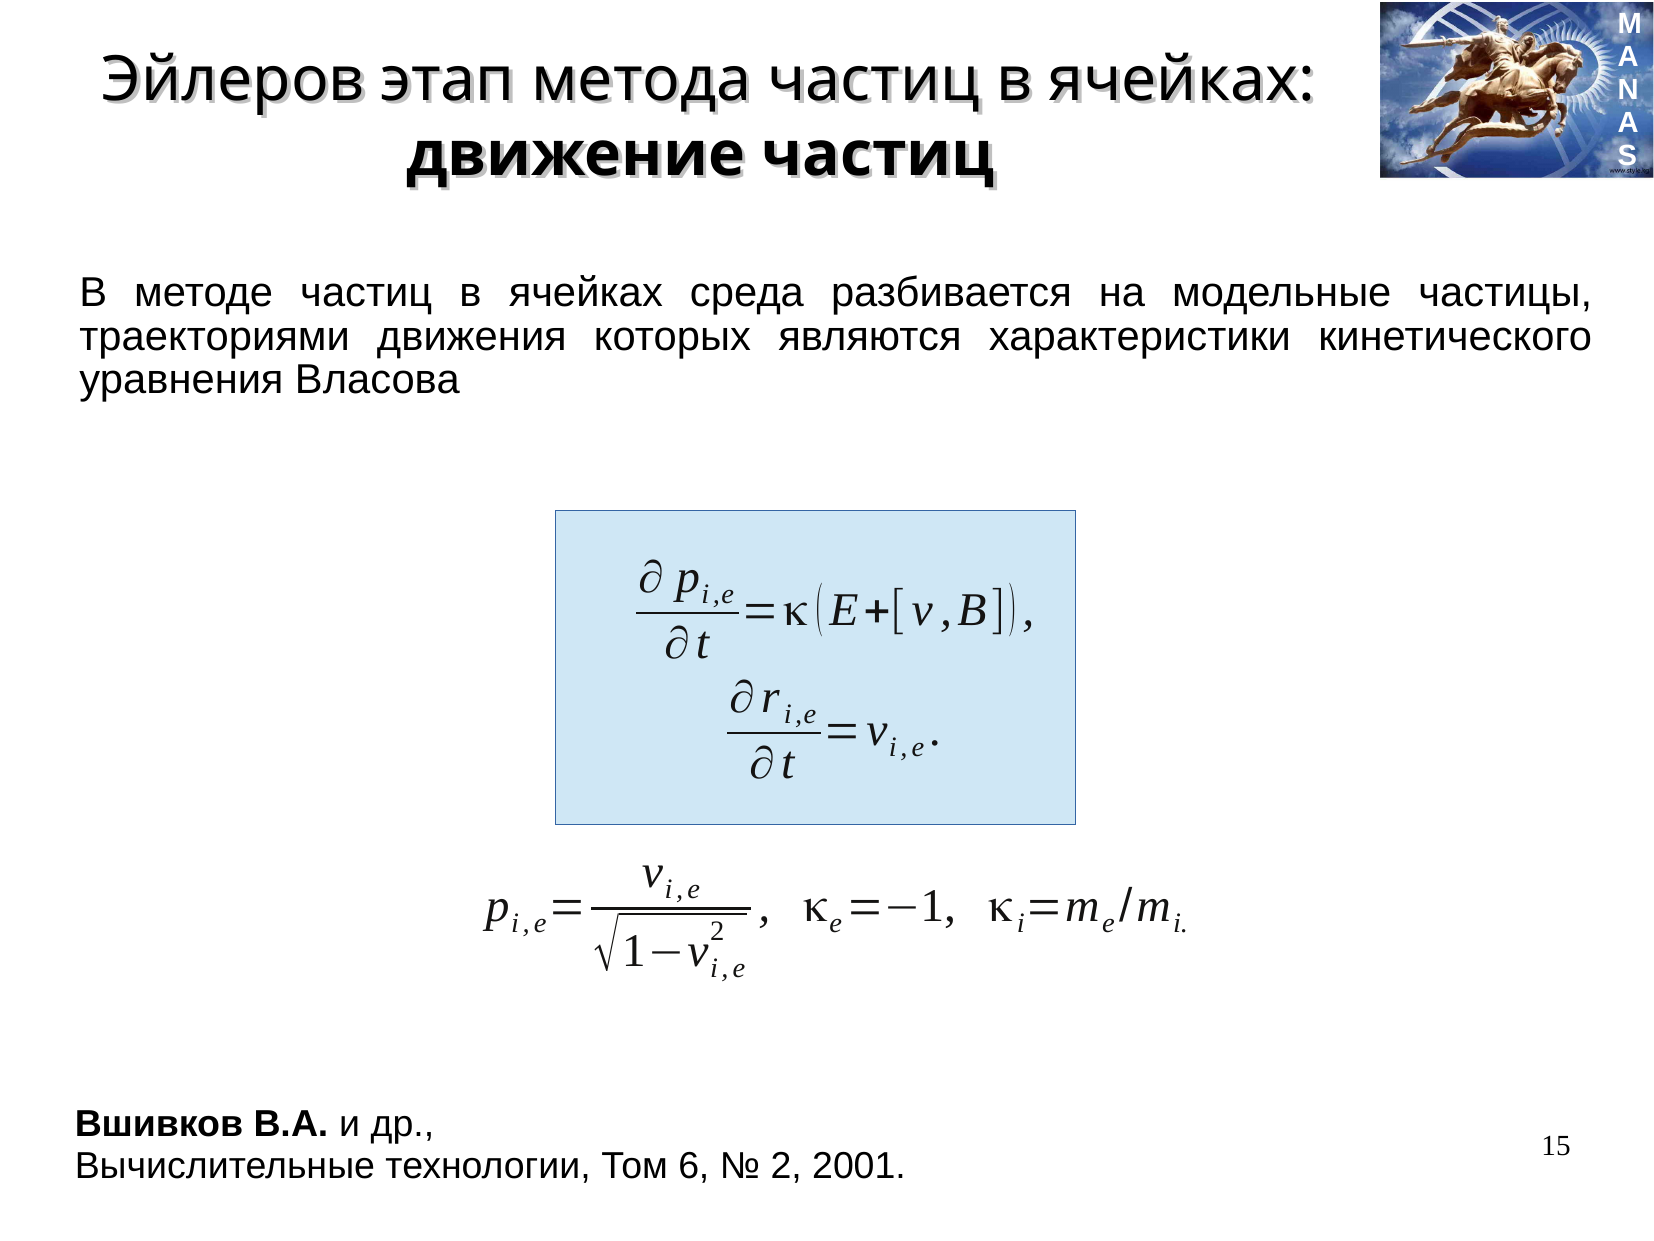

М
A
N
A
S
Эйлеров этап метода частиц в ячейках: движение частиц
# В методе частиц в ячейках среда разбивается на модельные частицы, траекториями движения которых являются характеристики кинетического уравнения Власова
Вшивков В.А. и др.,
Вычислительные технологии, Том 6, № 2, 2001.
15